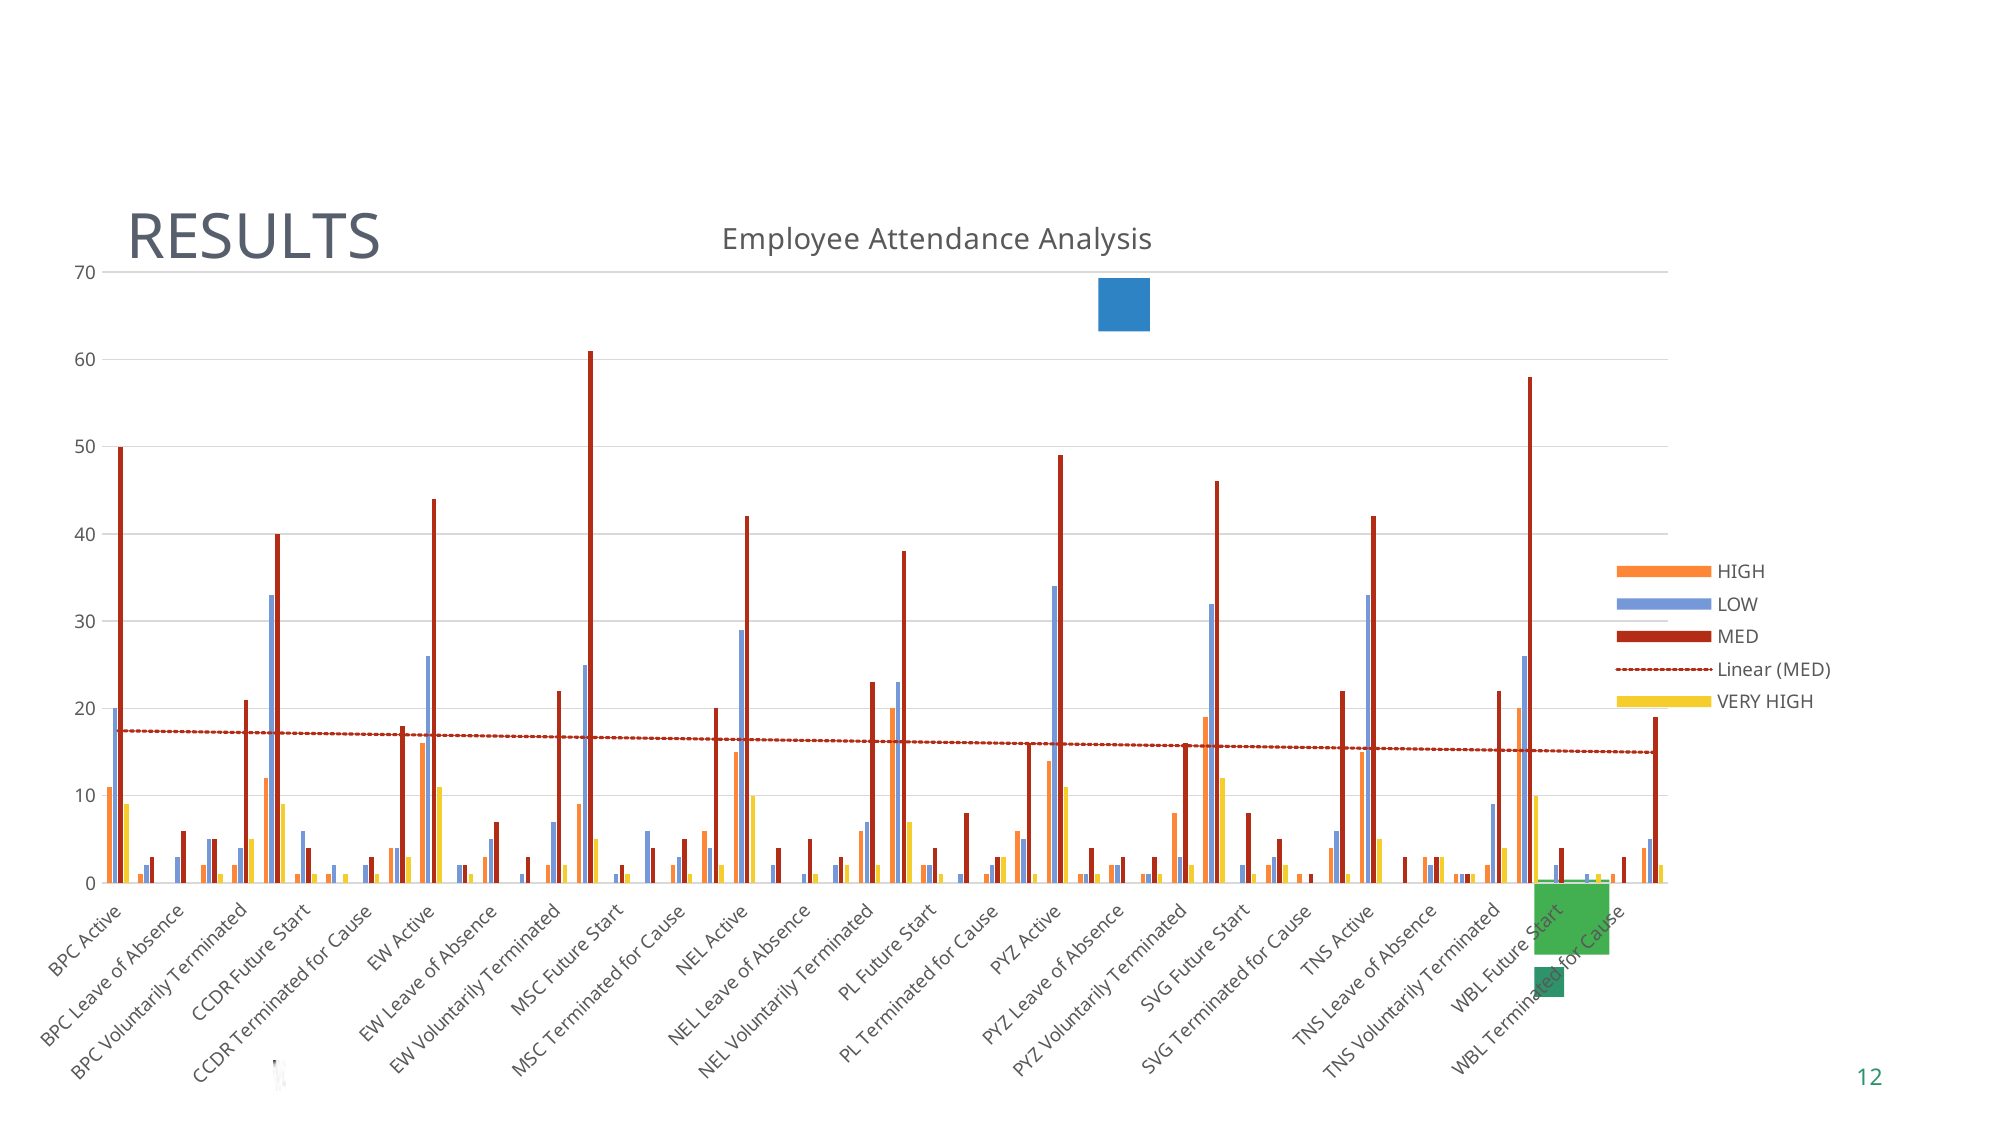

# RESULTS
### Chart: Employee Attendance Analysis
| Category | HIGH | LOW | MED | VERY HIGH |
|---|---|---|---|---|
| BPC Active | 11.0 | 20.0 | 50.0 | 9.0 |
| BPC Future Start | 1.0 | 2.0 | 3.0 | None |
| BPC Leave of Absence | None | 3.0 | 6.0 | None |
| BPC Terminated for Cause | 2.0 | 5.0 | 5.0 | 1.0 |
| BPC Voluntarily Terminated | 2.0 | 4.0 | 21.0 | 5.0 |
| CCDR Active | 12.0 | 33.0 | 40.0 | 9.0 |
| CCDR Future Start | 1.0 | 6.0 | 4.0 | 1.0 |
| CCDR Leave of Absence | 1.0 | 2.0 | None | 1.0 |
| CCDR Terminated for Cause | None | 2.0 | 3.0 | 1.0 |
| CCDR Voluntarily Terminated | 4.0 | 4.0 | 18.0 | 3.0 |
| EW Active | 16.0 | 26.0 | 44.0 | 11.0 |
| EW Future Start | None | 2.0 | 2.0 | 1.0 |
| EW Leave of Absence | 3.0 | 5.0 | 7.0 | None |
| EW Terminated for Cause | None | 1.0 | 3.0 | None |
| EW Voluntarily Terminated | 2.0 | 7.0 | 22.0 | 2.0 |
| MSC Active | 9.0 | 25.0 | 61.0 | 5.0 |
| MSC Future Start | None | 1.0 | 2.0 | 1.0 |
| MSC Leave of Absence | None | 6.0 | 4.0 | None |
| MSC Terminated for Cause | 2.0 | 3.0 | 5.0 | 1.0 |
| MSC Voluntarily Terminated | 6.0 | 4.0 | 20.0 | 2.0 |
| NEL Active | 15.0 | 29.0 | 42.0 | 10.0 |
| NEL Future Start | None | 2.0 | 4.0 | None |
| NEL Leave of Absence | None | 1.0 | 5.0 | 1.0 |
| NEL Terminated for Cause | None | 2.0 | 3.0 | 2.0 |
| NEL Voluntarily Terminated | 6.0 | 7.0 | 23.0 | 2.0 |
| PL Active | 20.0 | 23.0 | 38.0 | 7.0 |
| PL Future Start | 2.0 | 2.0 | 4.0 | 1.0 |
| PL Leave of Absence | None | 1.0 | 8.0 | None |
| PL Terminated for Cause | 1.0 | 2.0 | 3.0 | 3.0 |
| PL Voluntarily Terminated | 6.0 | 5.0 | 16.0 | 1.0 |
| PYZ Active | 14.0 | 34.0 | 49.0 | 11.0 |
| PYZ Future Start | 1.0 | 1.0 | 4.0 | 1.0 |
| PYZ Leave of Absence | 2.0 | 2.0 | 3.0 | None |
| PYZ Terminated for Cause | 1.0 | 1.0 | 3.0 | 1.0 |
| PYZ Voluntarily Terminated | 8.0 | 3.0 | 16.0 | 2.0 |
| SVG Active | 19.0 | 32.0 | 46.0 | 12.0 |
| SVG Future Start | None | 2.0 | 8.0 | 1.0 |
| SVG Leave of Absence | 2.0 | 3.0 | 5.0 | 2.0 |
| SVG Terminated for Cause | 1.0 | None | 1.0 | None |
| SVG Voluntarily Terminated | 4.0 | 6.0 | 22.0 | 1.0 |
| TNS Active | 15.0 | 33.0 | 42.0 | 5.0 |
| TNS Future Start | None | None | 3.0 | None |
| TNS Leave of Absence | 3.0 | 2.0 | 3.0 | 3.0 |
| TNS Terminated for Cause | 1.0 | 1.0 | 1.0 | 1.0 |
| TNS Voluntarily Terminated | 2.0 | 9.0 | 22.0 | 4.0 |
| WBL Active | 20.0 | 26.0 | 58.0 | 10.0 |
| WBL Future Start | None | 2.0 | 4.0 | None |
| WBL Leave of Absence | None | 1.0 | None | 1.0 |
| WBL Terminated for Cause | 1.0 | None | 3.0 | None |
| WBL Voluntarily Terminated | 4.0 | 5.0 | 19.0 | 2.0 |